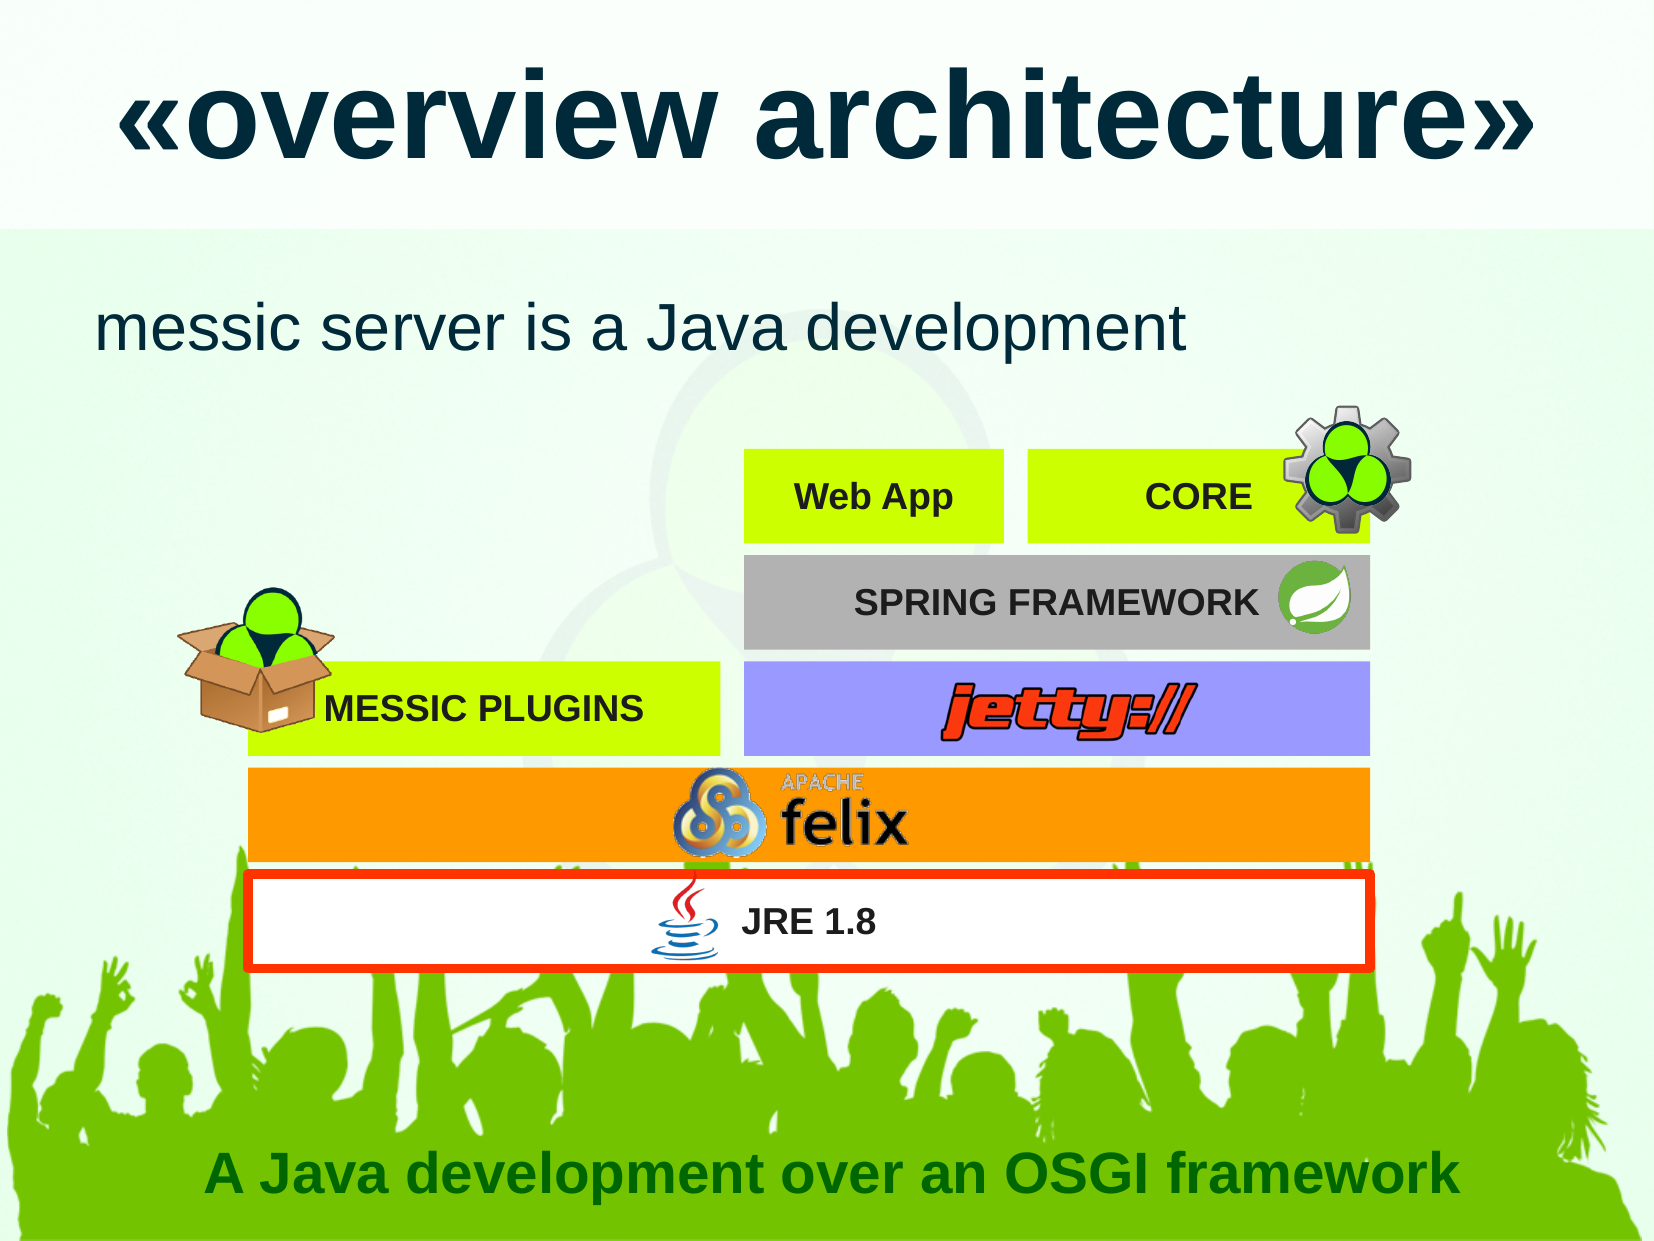

# «overview architecture»
messic server is a Java development
Web App
CORE
SPRING FRAMEWORK
MESSIC PLUGINS
JRE 1.8
A Java development over an OSGI framework